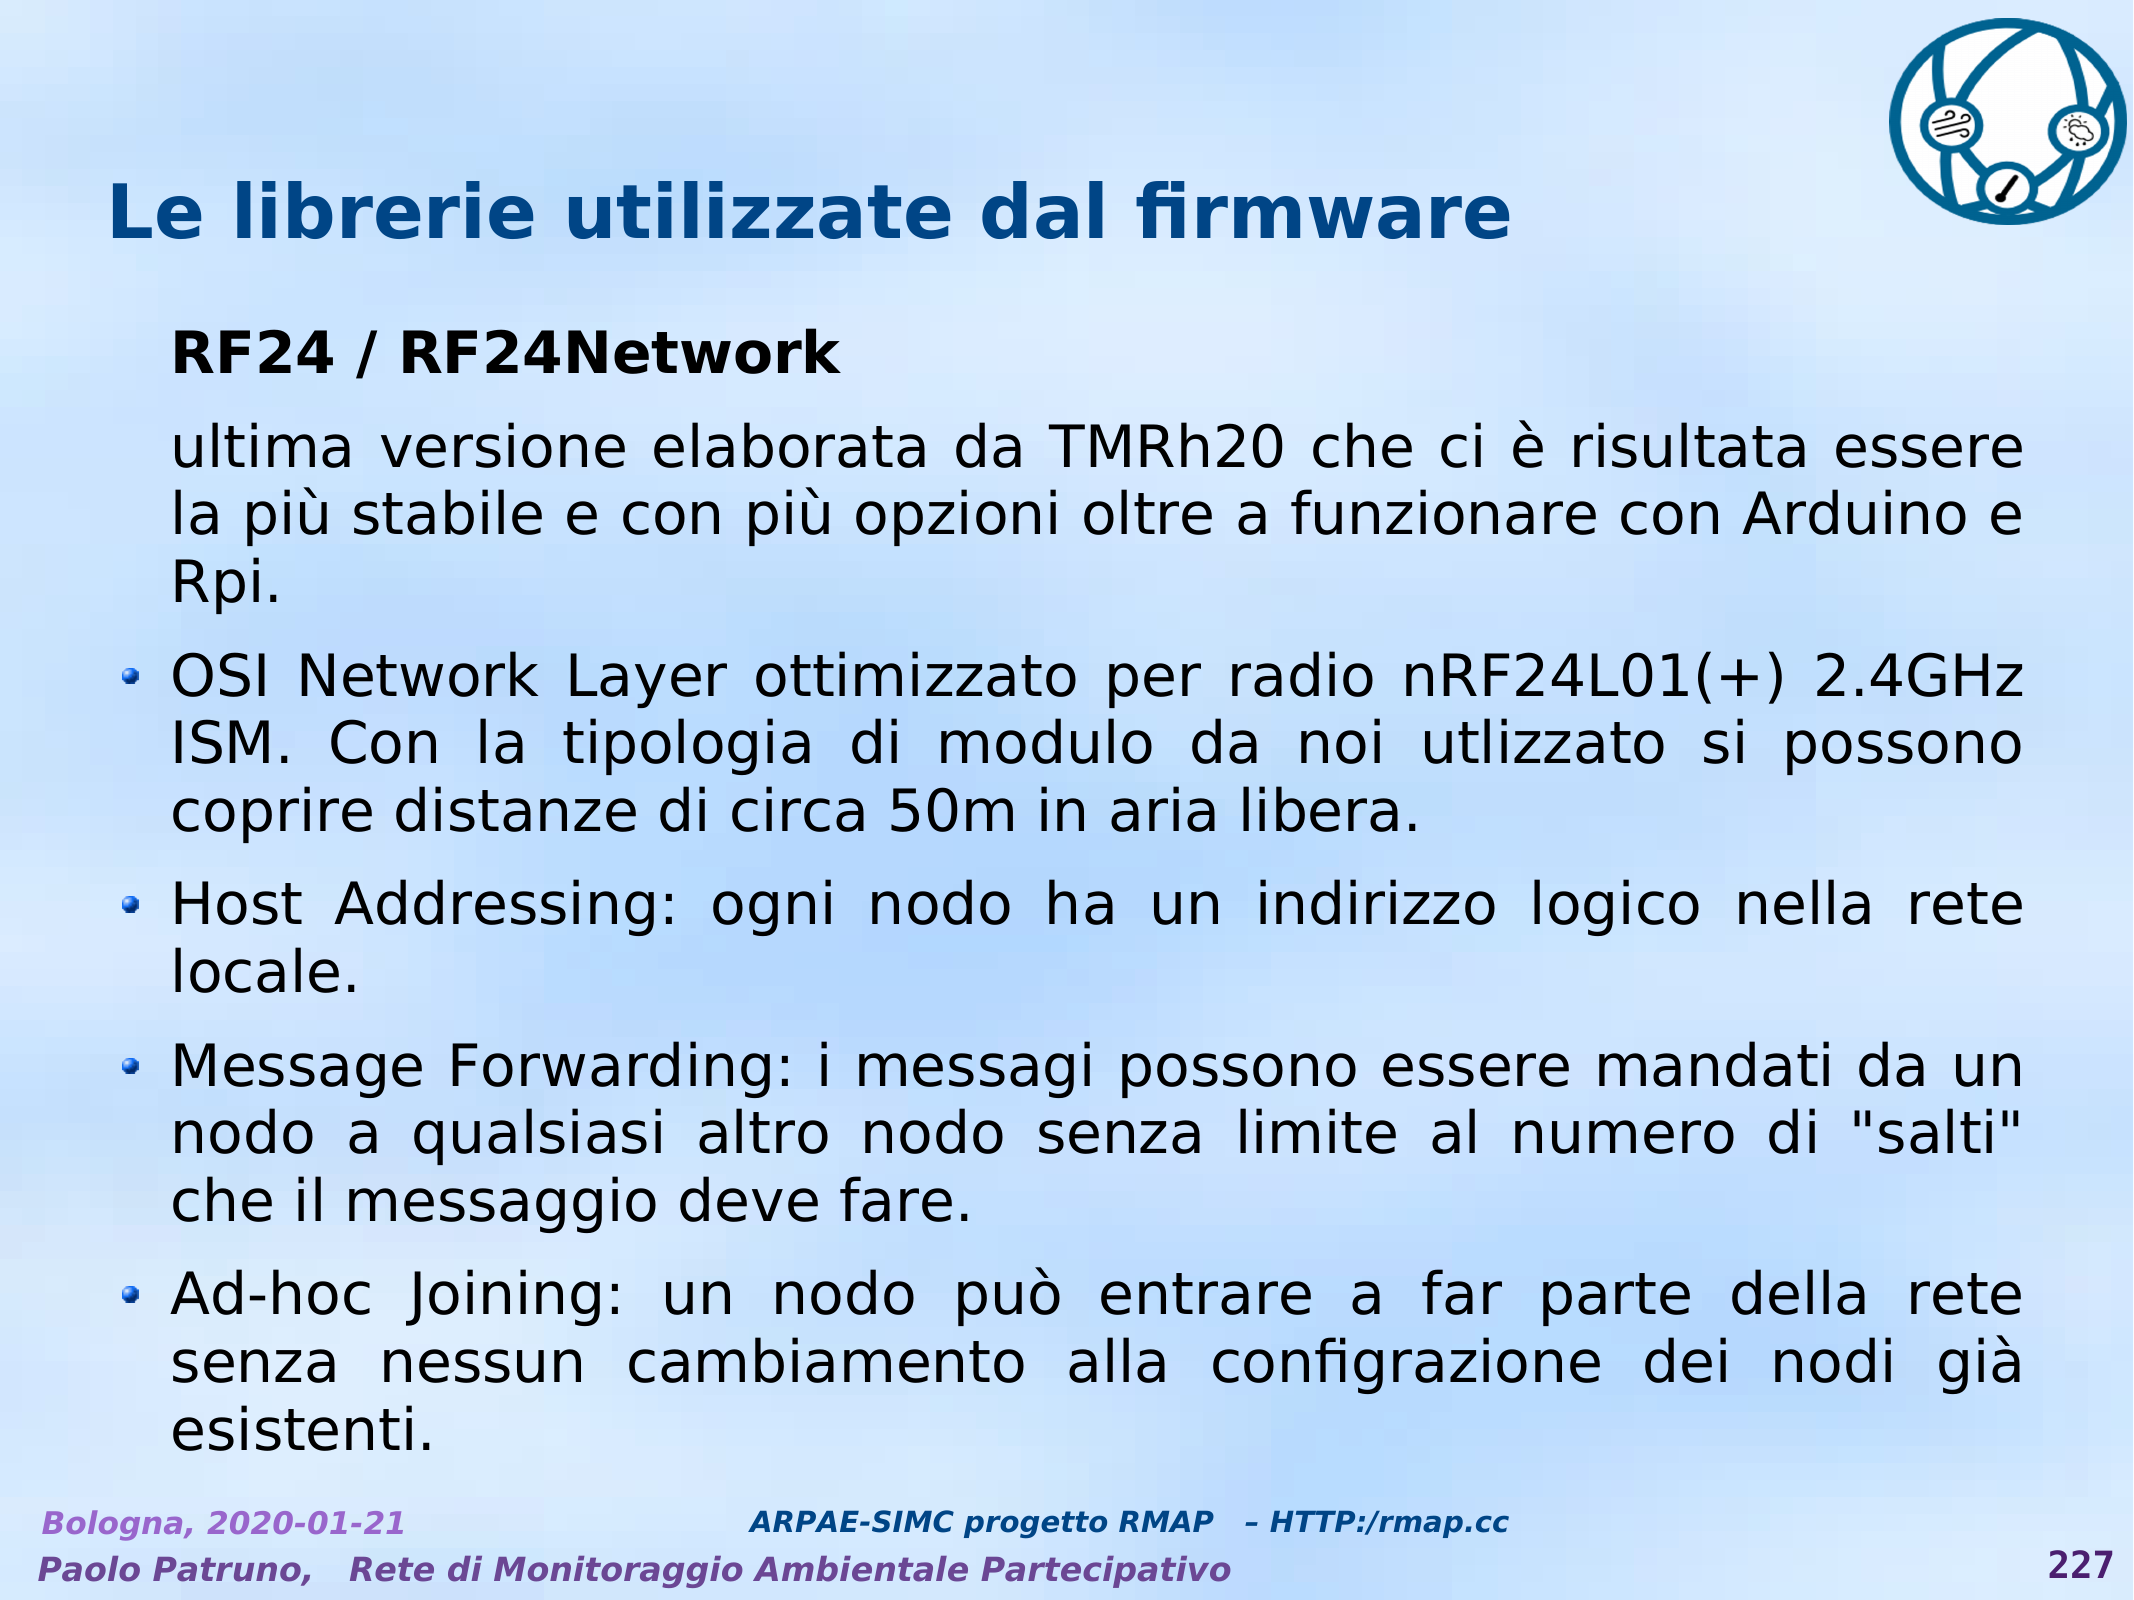

# Le librerie utilizzate dal firmware
RF24 / RF24Network
ultima versione elaborata da TMRh20 che ci è risultata essere la più stabile e con più opzioni oltre a funzionare con Arduino e Rpi.
OSI Network Layer ottimizzato per radio nRF24L01(+) 2.4GHz ISM. Con la tipologia di modulo da noi utlizzato si possono coprire distanze di circa 50m in aria libera.
Host Addressing: ogni nodo ha un indirizzo logico nella rete locale.
Message Forwarding: i messagi possono essere mandati da un nodo a qualsiasi altro nodo senza limite al numero di "salti" che il messaggio deve fare.
Ad-hoc Joining: un nodo può entrare a far parte della rete senza nessun cambiamento alla configrazione dei nodi già esistenti.